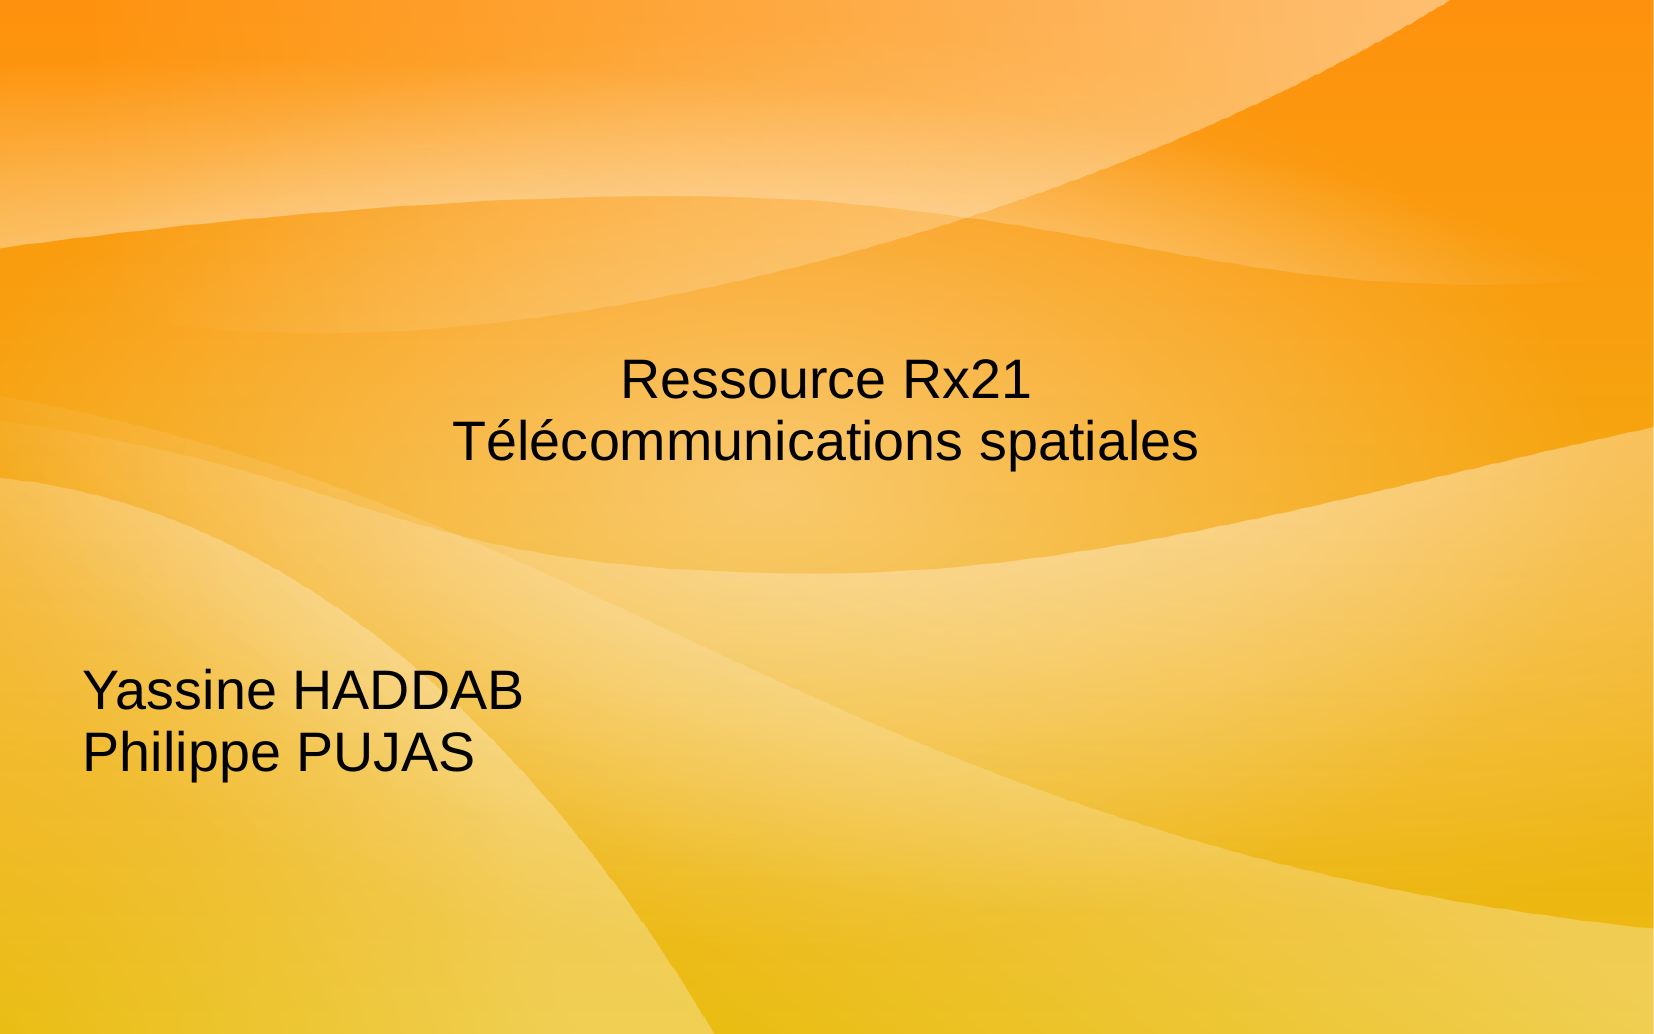

# Ressource Rx21
Télécommunications spatiales
Yassine HADDAB
Philippe PUJAS